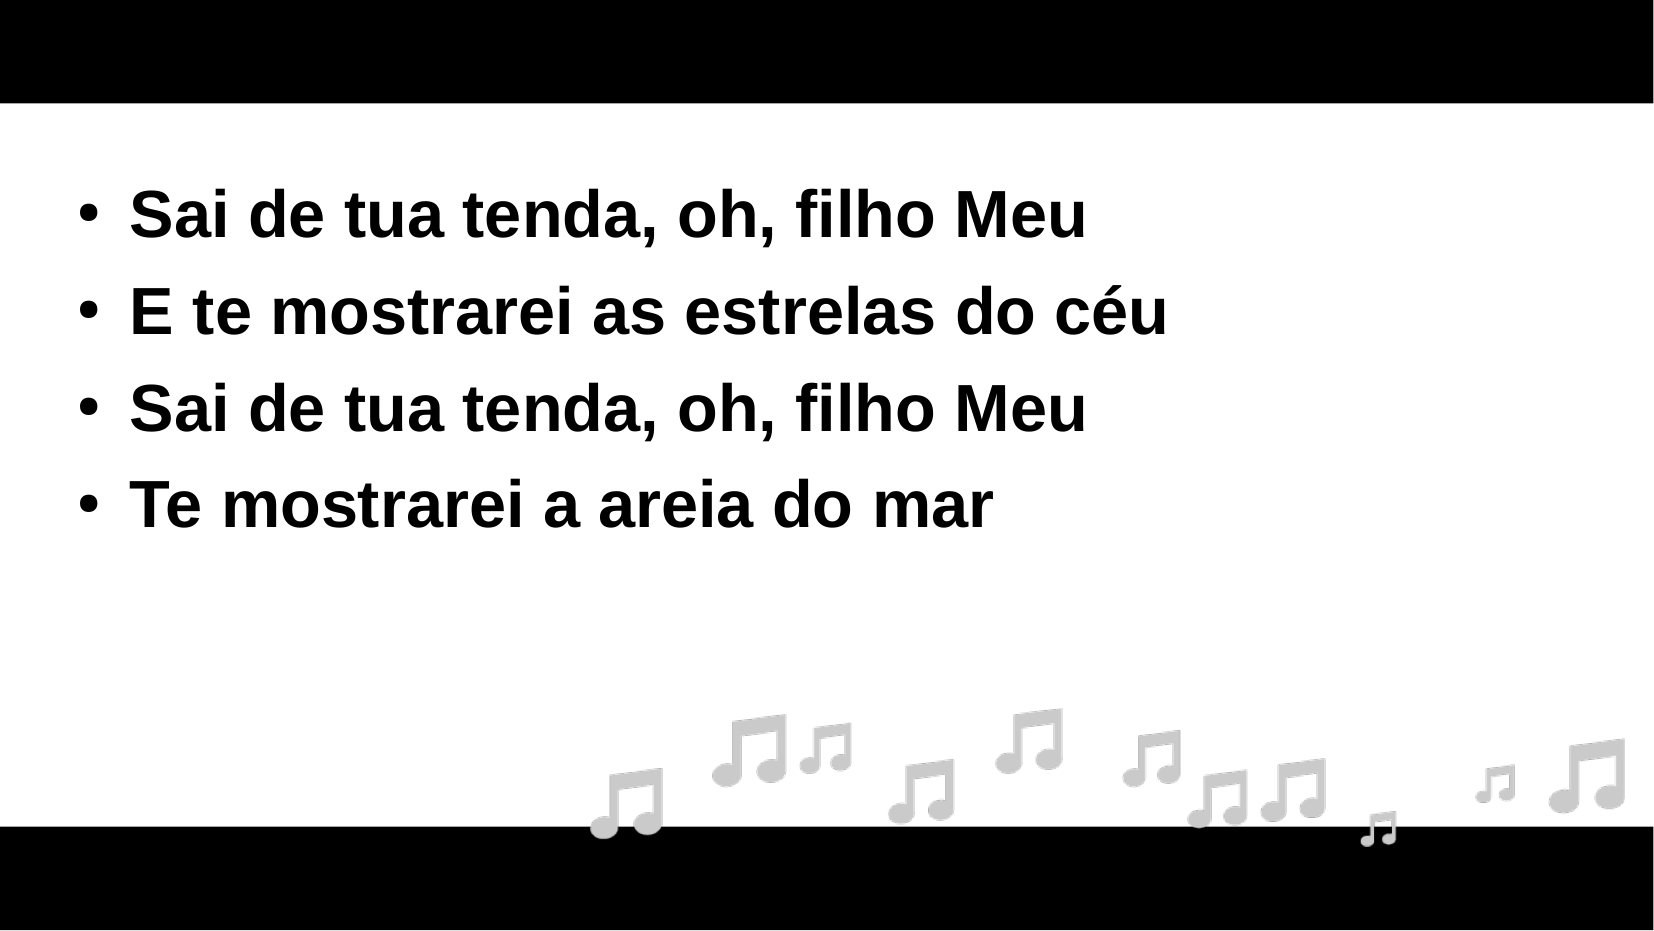

# Sai de tua tenda, oh, filho Meu
E te mostrarei as estrelas do céu
Sai de tua tenda, oh, filho Meu
Te mostrarei a areia do mar